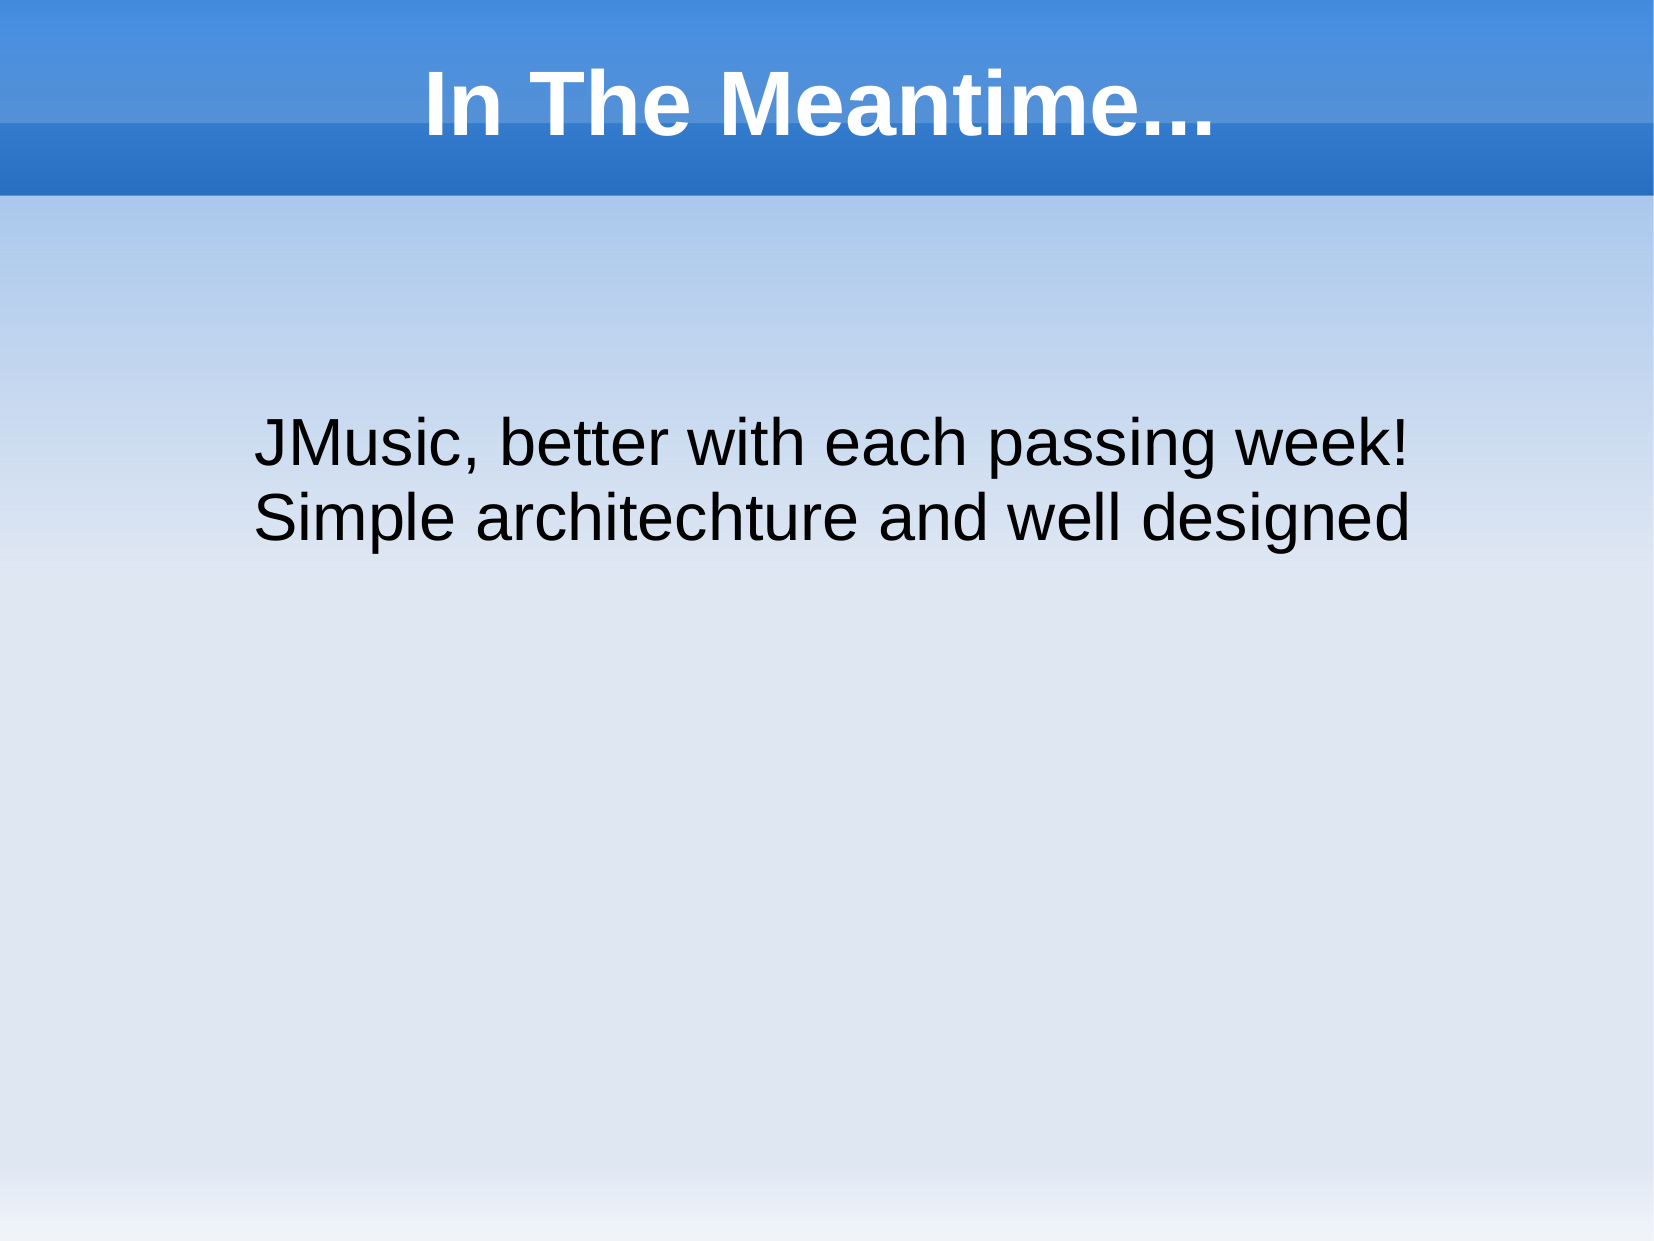

JMusic, better with each passing week!
Simple architechture and well designed
# In The Meantime...